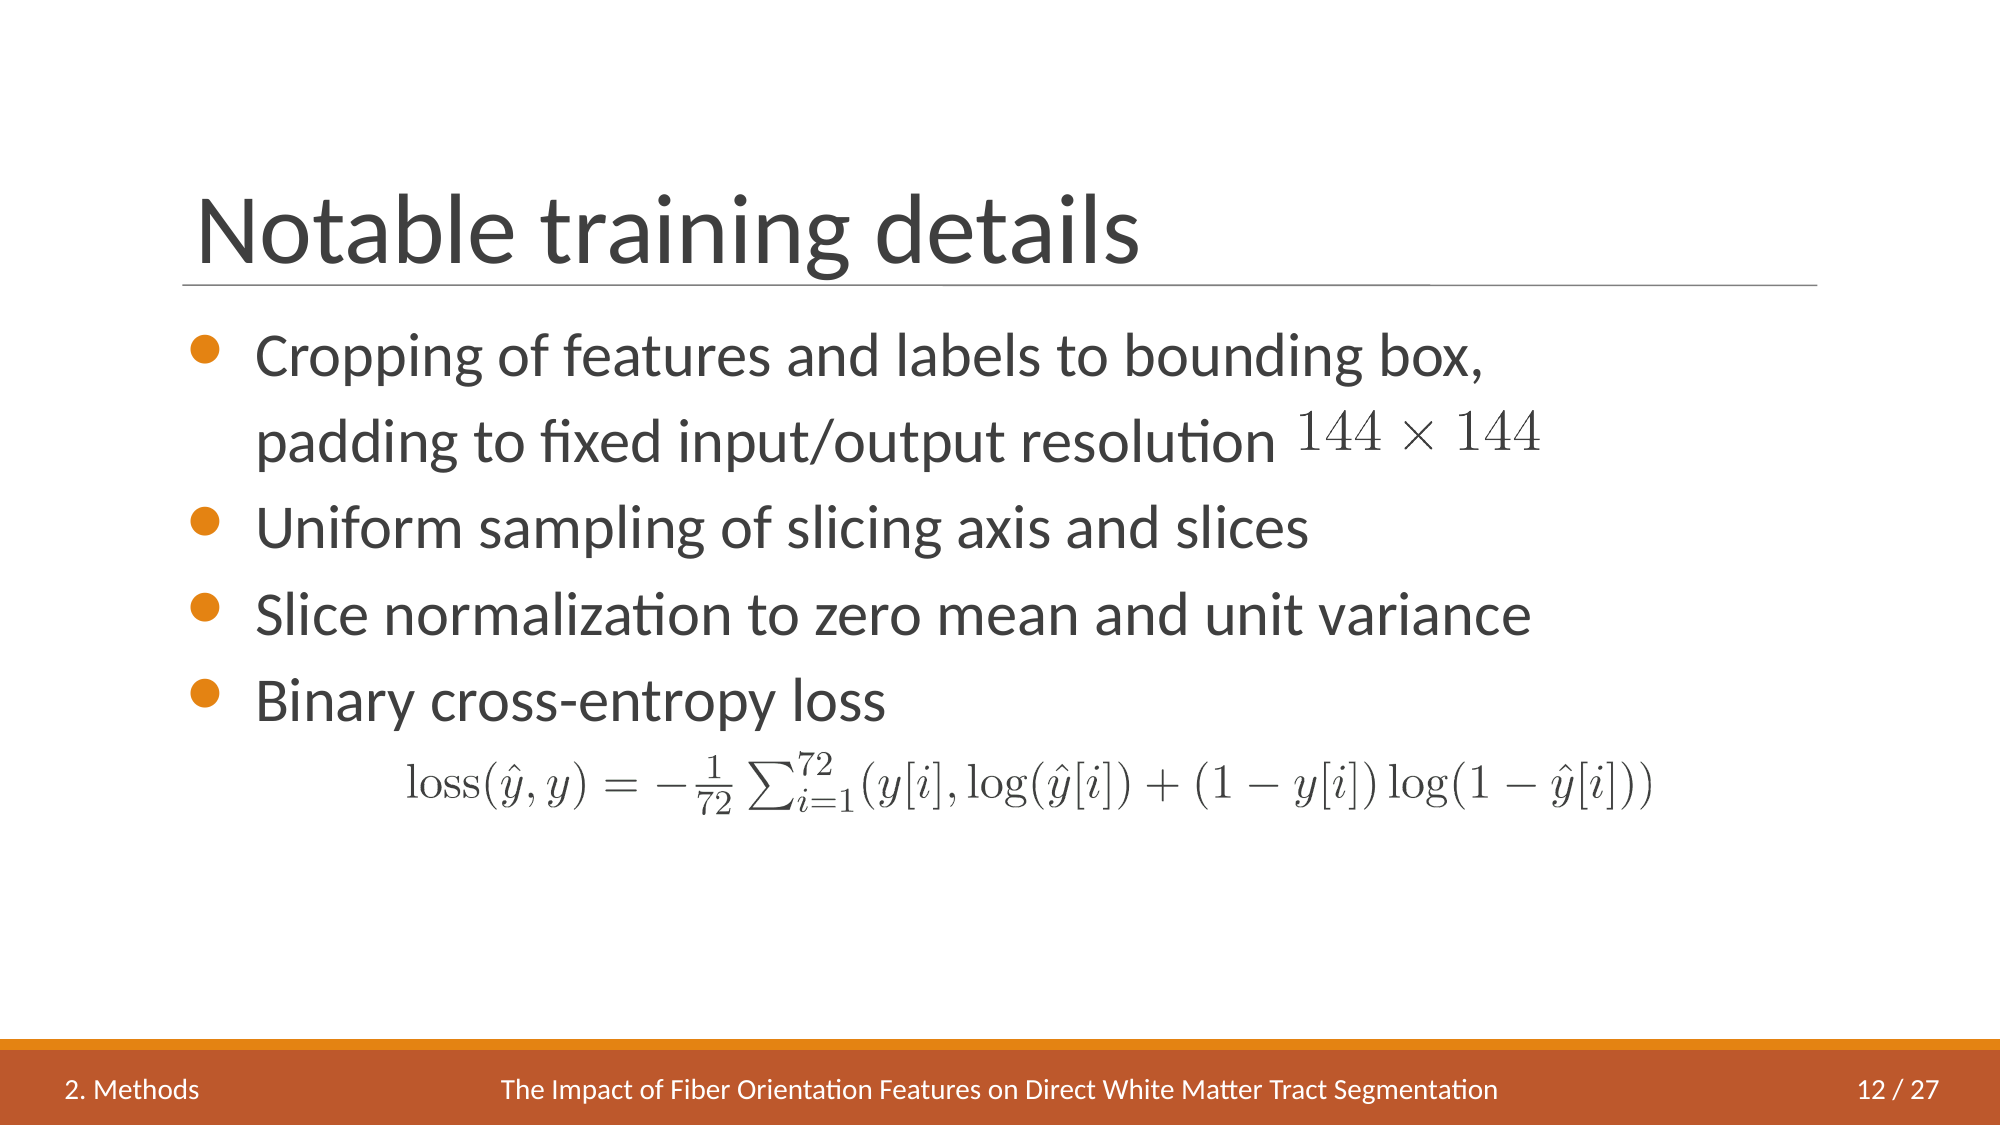

# Notable training details
Cropping of features and labels to bounding box,
padding to fixed input/output resolution
Uniform sampling of slicing axis and slices
Slice normalization to zero mean and unit variance
Binary cross-entropy loss
2. Methods
The Impact of Fiber Orientation Features on Direct White Matter Tract Segmentation